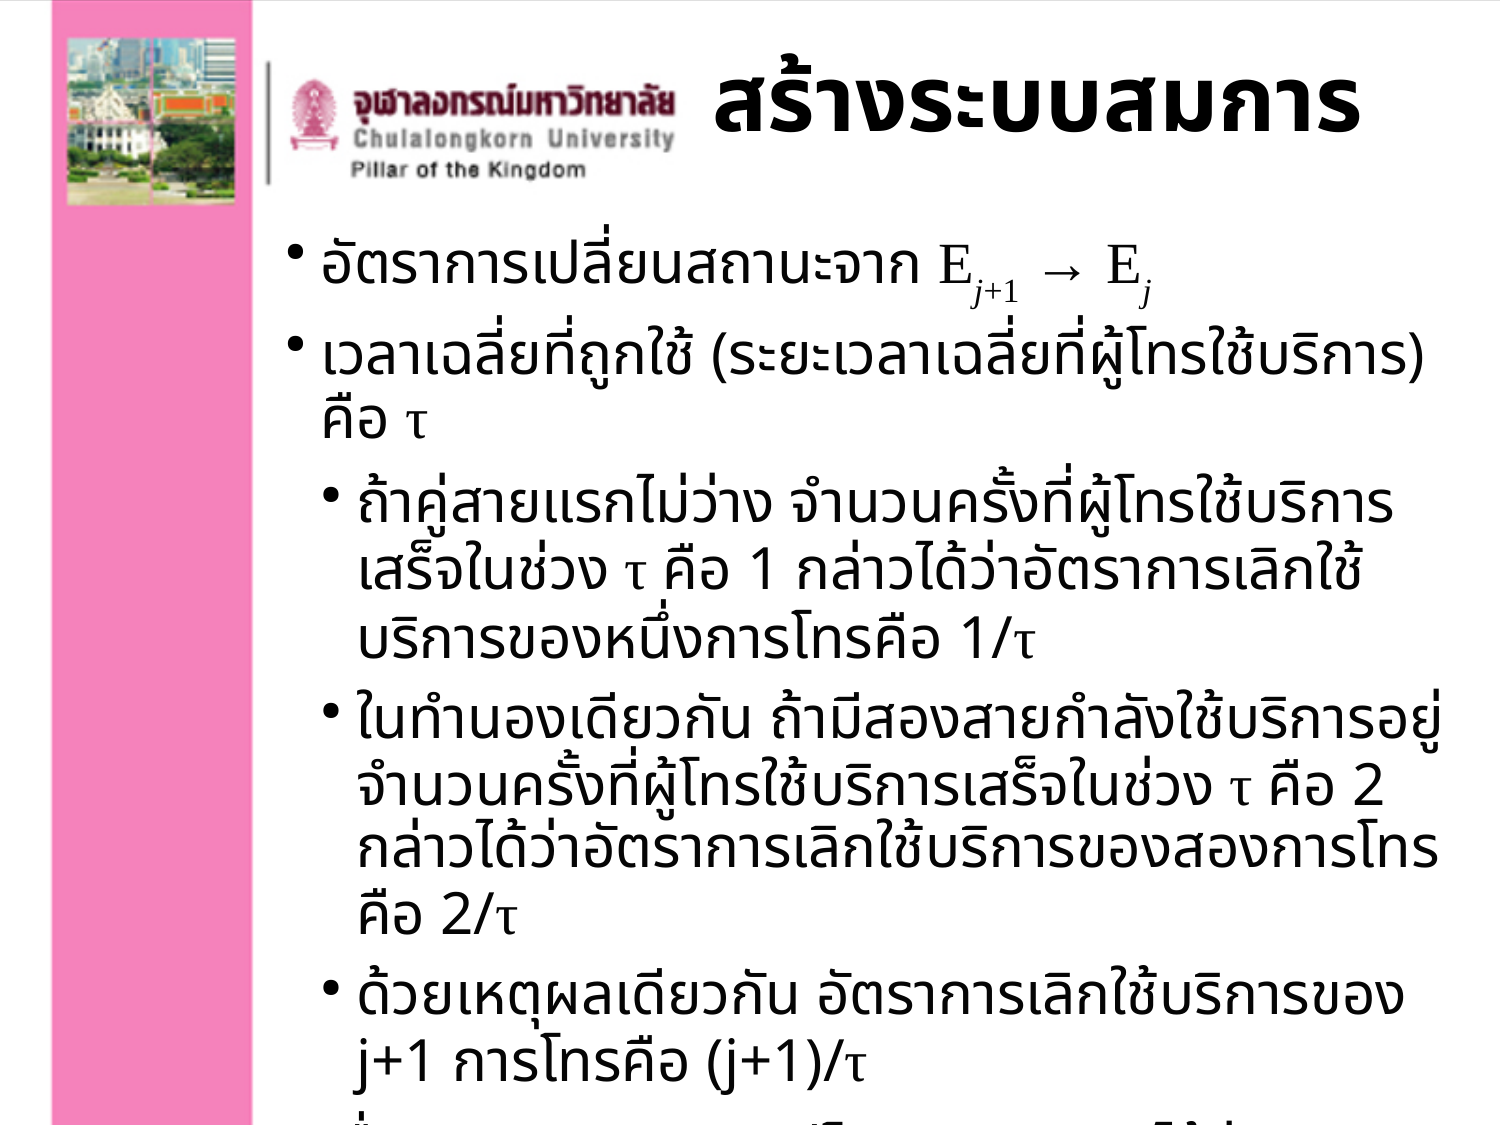

# สร้างระบบสมการ
อัตราการเปลี่ยนสถานะจาก Ej+1 → Ej
เวลาเฉลี่ยที่ถูกใช้ (ระยะเวลาเฉลี่ยที่ผู้โทรใช้บริการ) คือ τ
ถ้าคู่สายแรกไม่ว่าง จำนวนครั้งที่ผู้โทรใช้บริการเสร็จในช่วง τ คือ 1 กล่าวได้ว่าอัตราการเลิกใช้บริการของหนึ่งการโทรคือ 1/τ
ในทำนองเดียวกัน ถ้ามีสองสายกำลังใช้บริการอยู่ จำนวนครั้งที่ผู้โทรใช้บริการเสร็จในช่วง τ คือ 2 กล่าวได้ว่าอัตราการเลิกใช้บริการของสองการโทรคือ 2/τ
ด้วยเหตุผลเดียวกัน อัตราการเลิกใช้บริการของ j+1 การโทรคือ (j+1)/τ
เนื่องจากสถานะ Ej+1 มีโอกาสเกิด Pj+1 ได้ว่า Ej+1 → Ej คือ (j+1)τ-1Pj